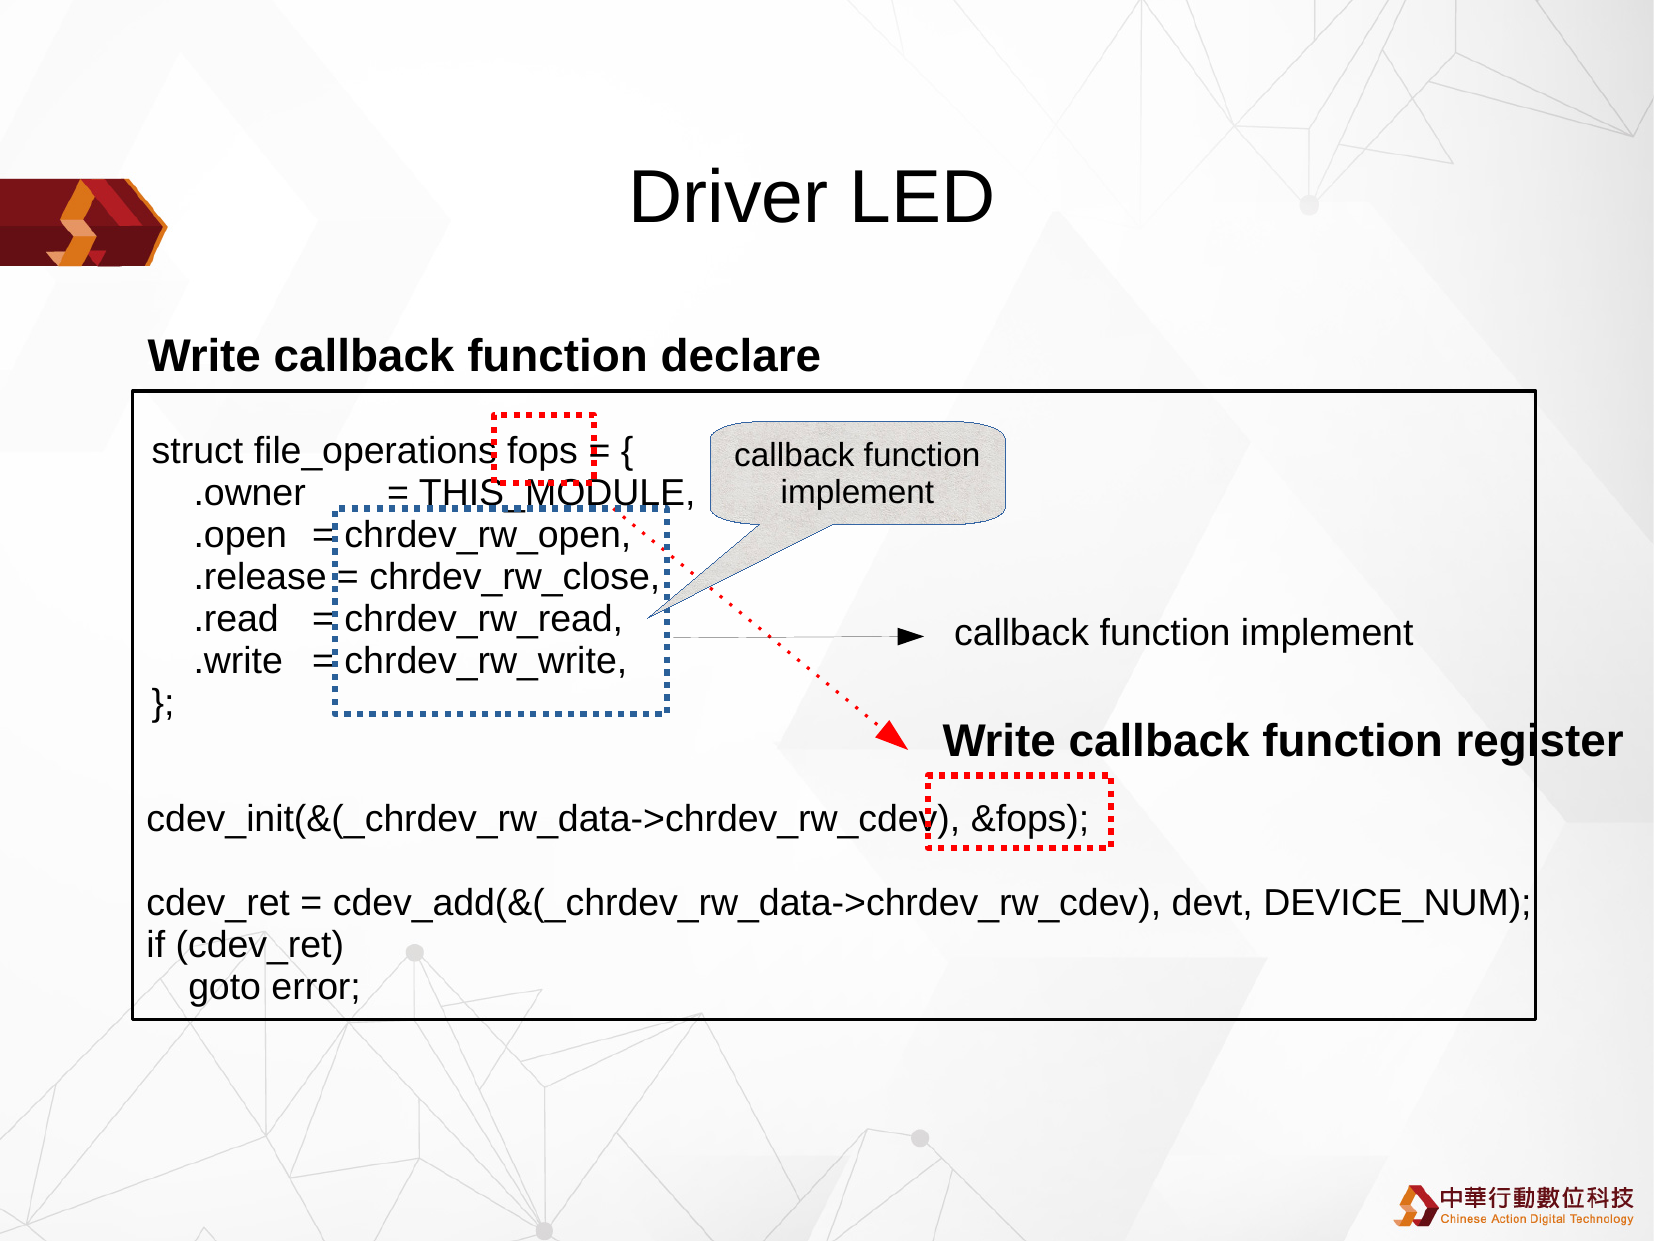

# Driver LED
Write callback function declare
callback function
implement
struct file_operations fops = {
 .owner	 = THIS_MODULE,
 .open	 = chrdev_rw_open,
 .release = chrdev_rw_close,
 .read 	 = chrdev_rw_read,
 .write 	 = chrdev_rw_write,
};
callback function implement
Write callback function register
 cdev_init(&(_chrdev_rw_data->chrdev_rw_cdev), &fops);
 cdev_ret = cdev_add(&(_chrdev_rw_data->chrdev_rw_cdev), devt, DEVICE_NUM);
 if (cdev_ret)
 goto error;